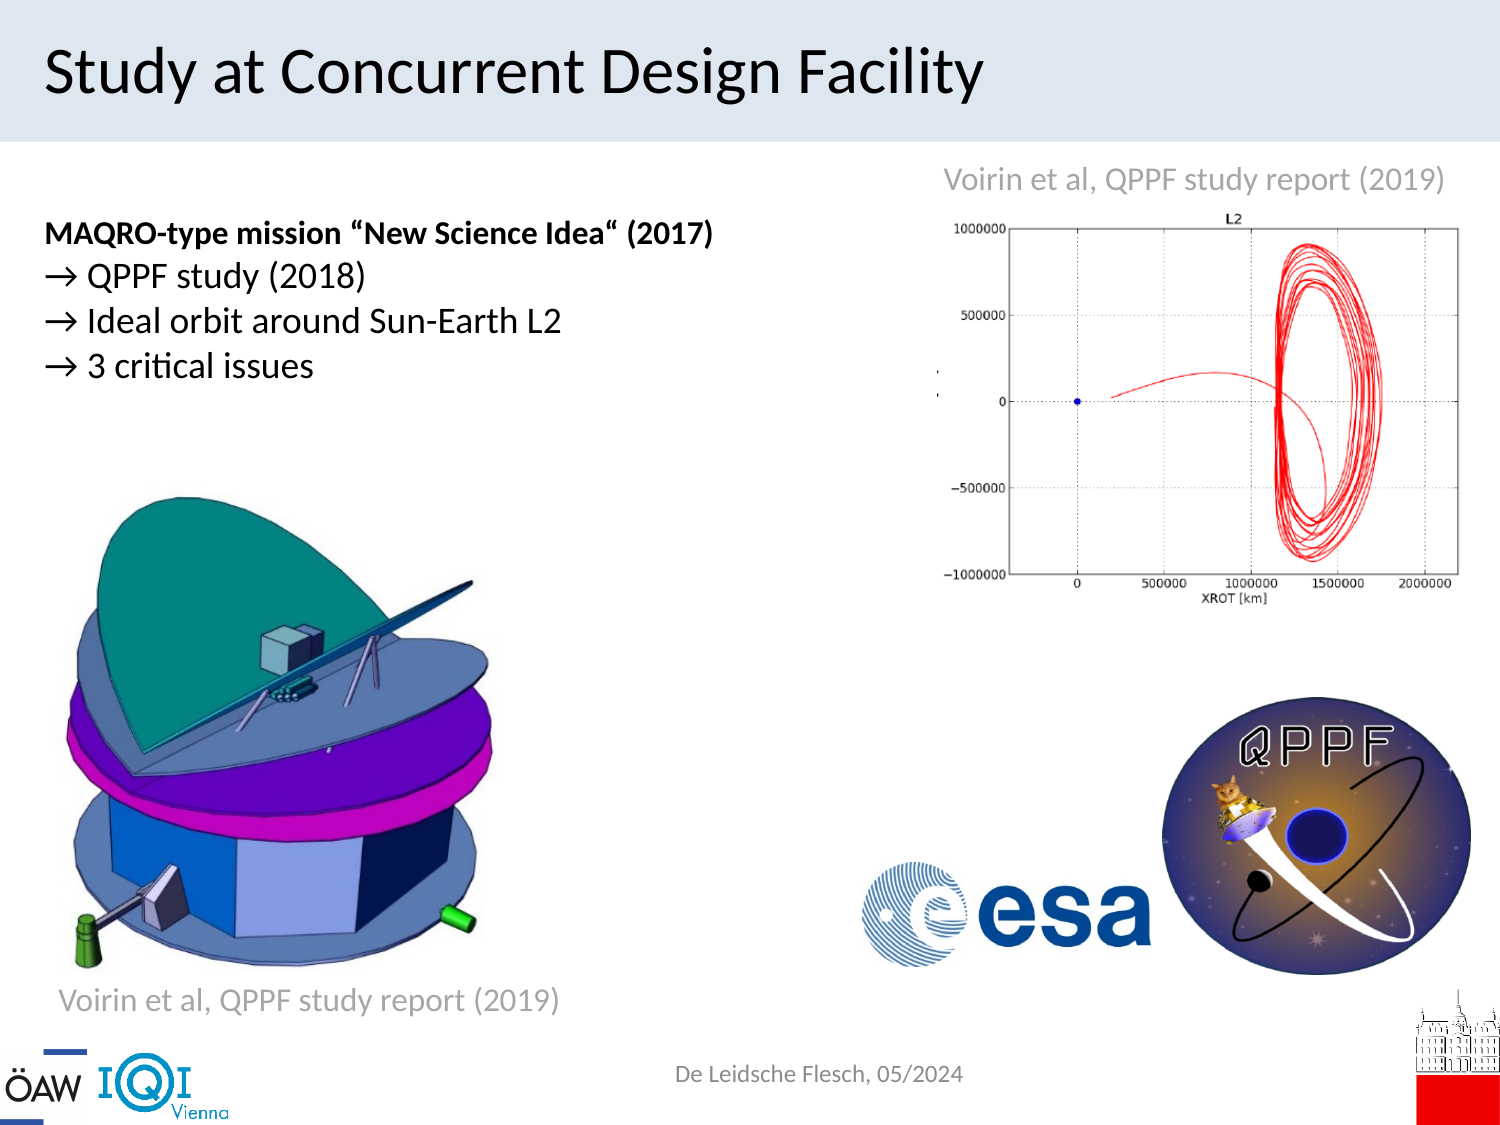

# Study at Concurrent Design Facility
Voirin et al, QPPF study report (2019)
MAQRO-type mission “New Science Idea“ (2017)
→ QPPF study (2018)
→ Ideal orbit around Sun-Earth L2
→ 3 critical issues
Voirin et al, QPPF study report (2019)
De Leidsche Flesch, 05/2024